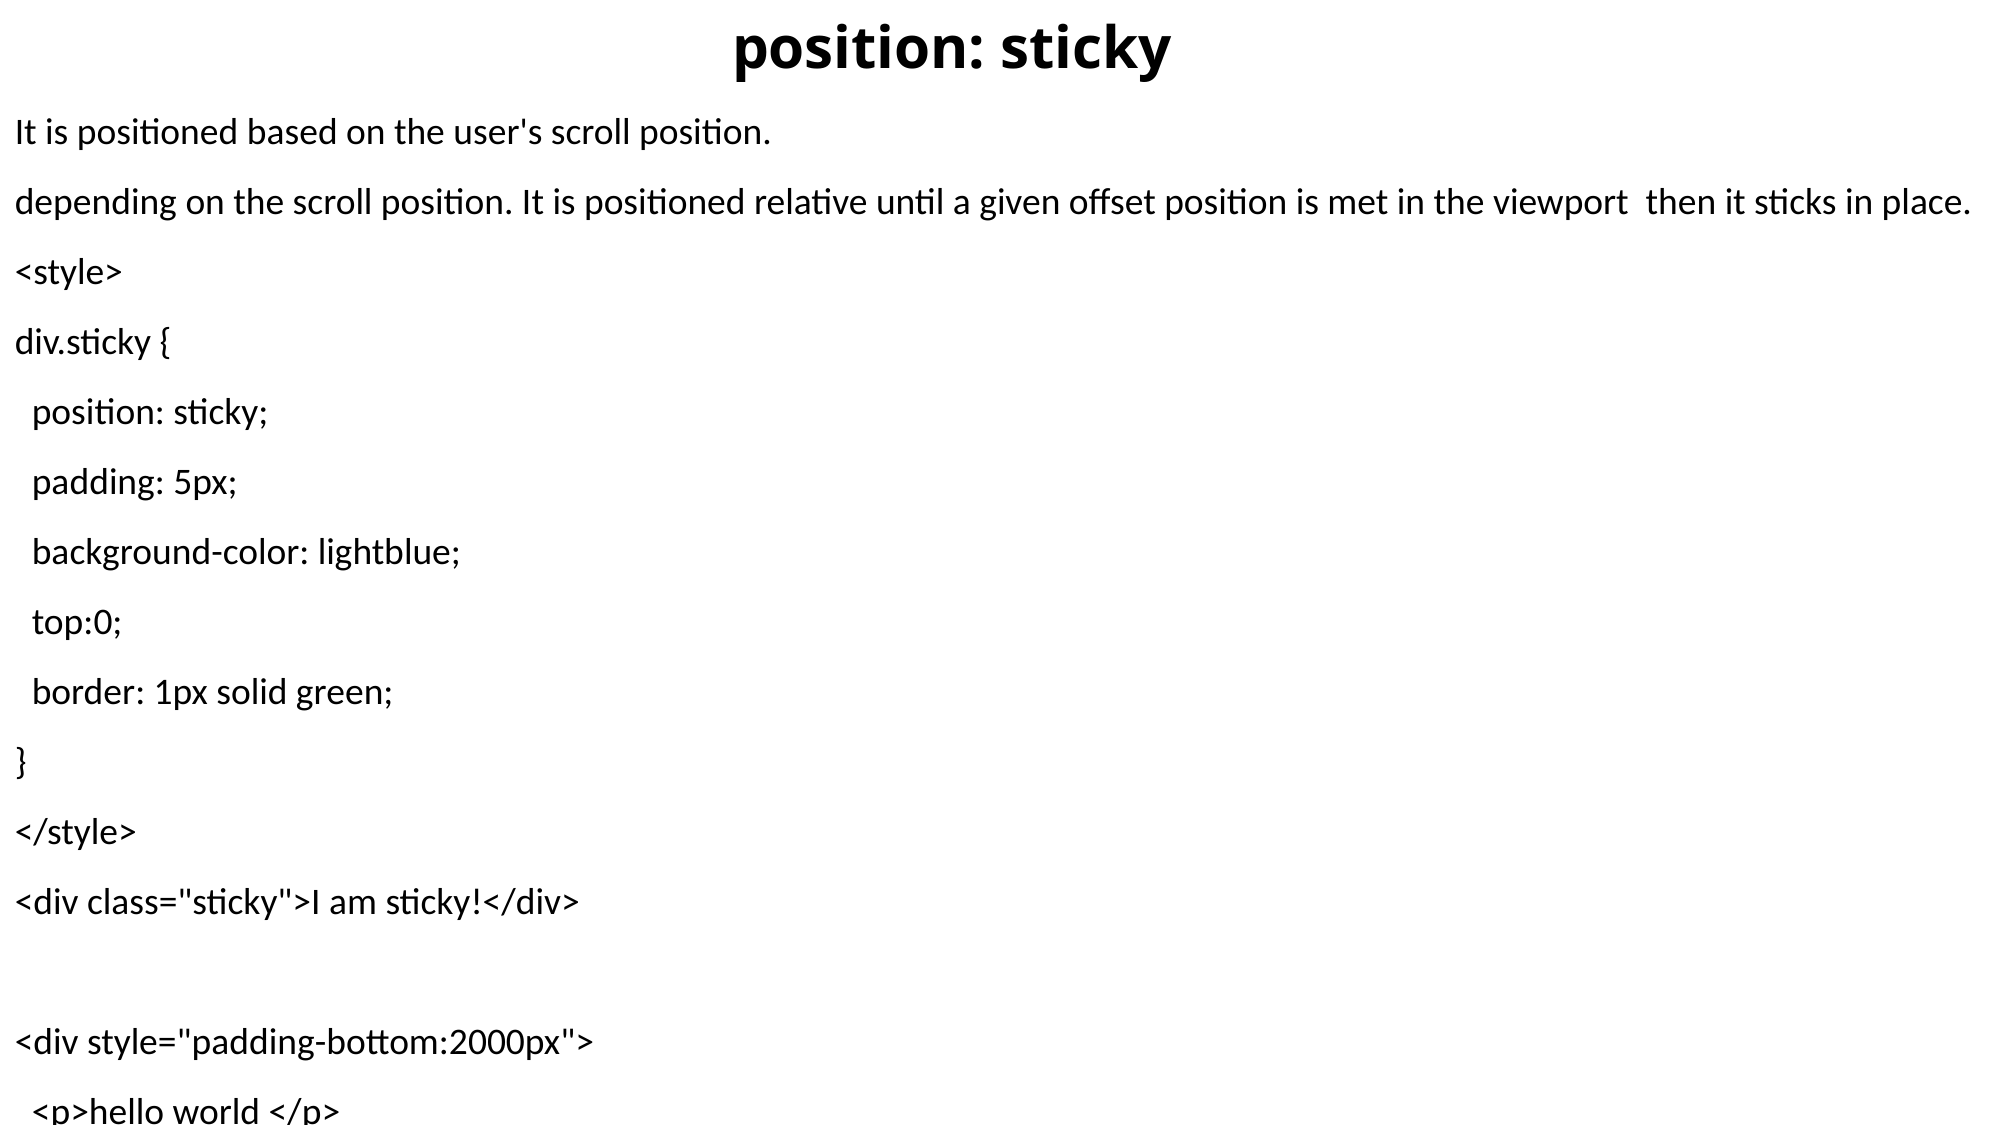

# position: sticky
It is positioned based on the user's scroll position.
depending on the scroll position. It is positioned relative until a given offset position is met in the viewport then it sticks in place.
<style>
div.sticky {
 position: sticky;
 padding: 5px;
 background-color: lightblue;
 top:0;
 border: 1px solid green;
}
</style>
<div class="sticky">I am sticky!</div>
<div style="padding-bottom:2000px">
 <p>hello world </p>
</div>